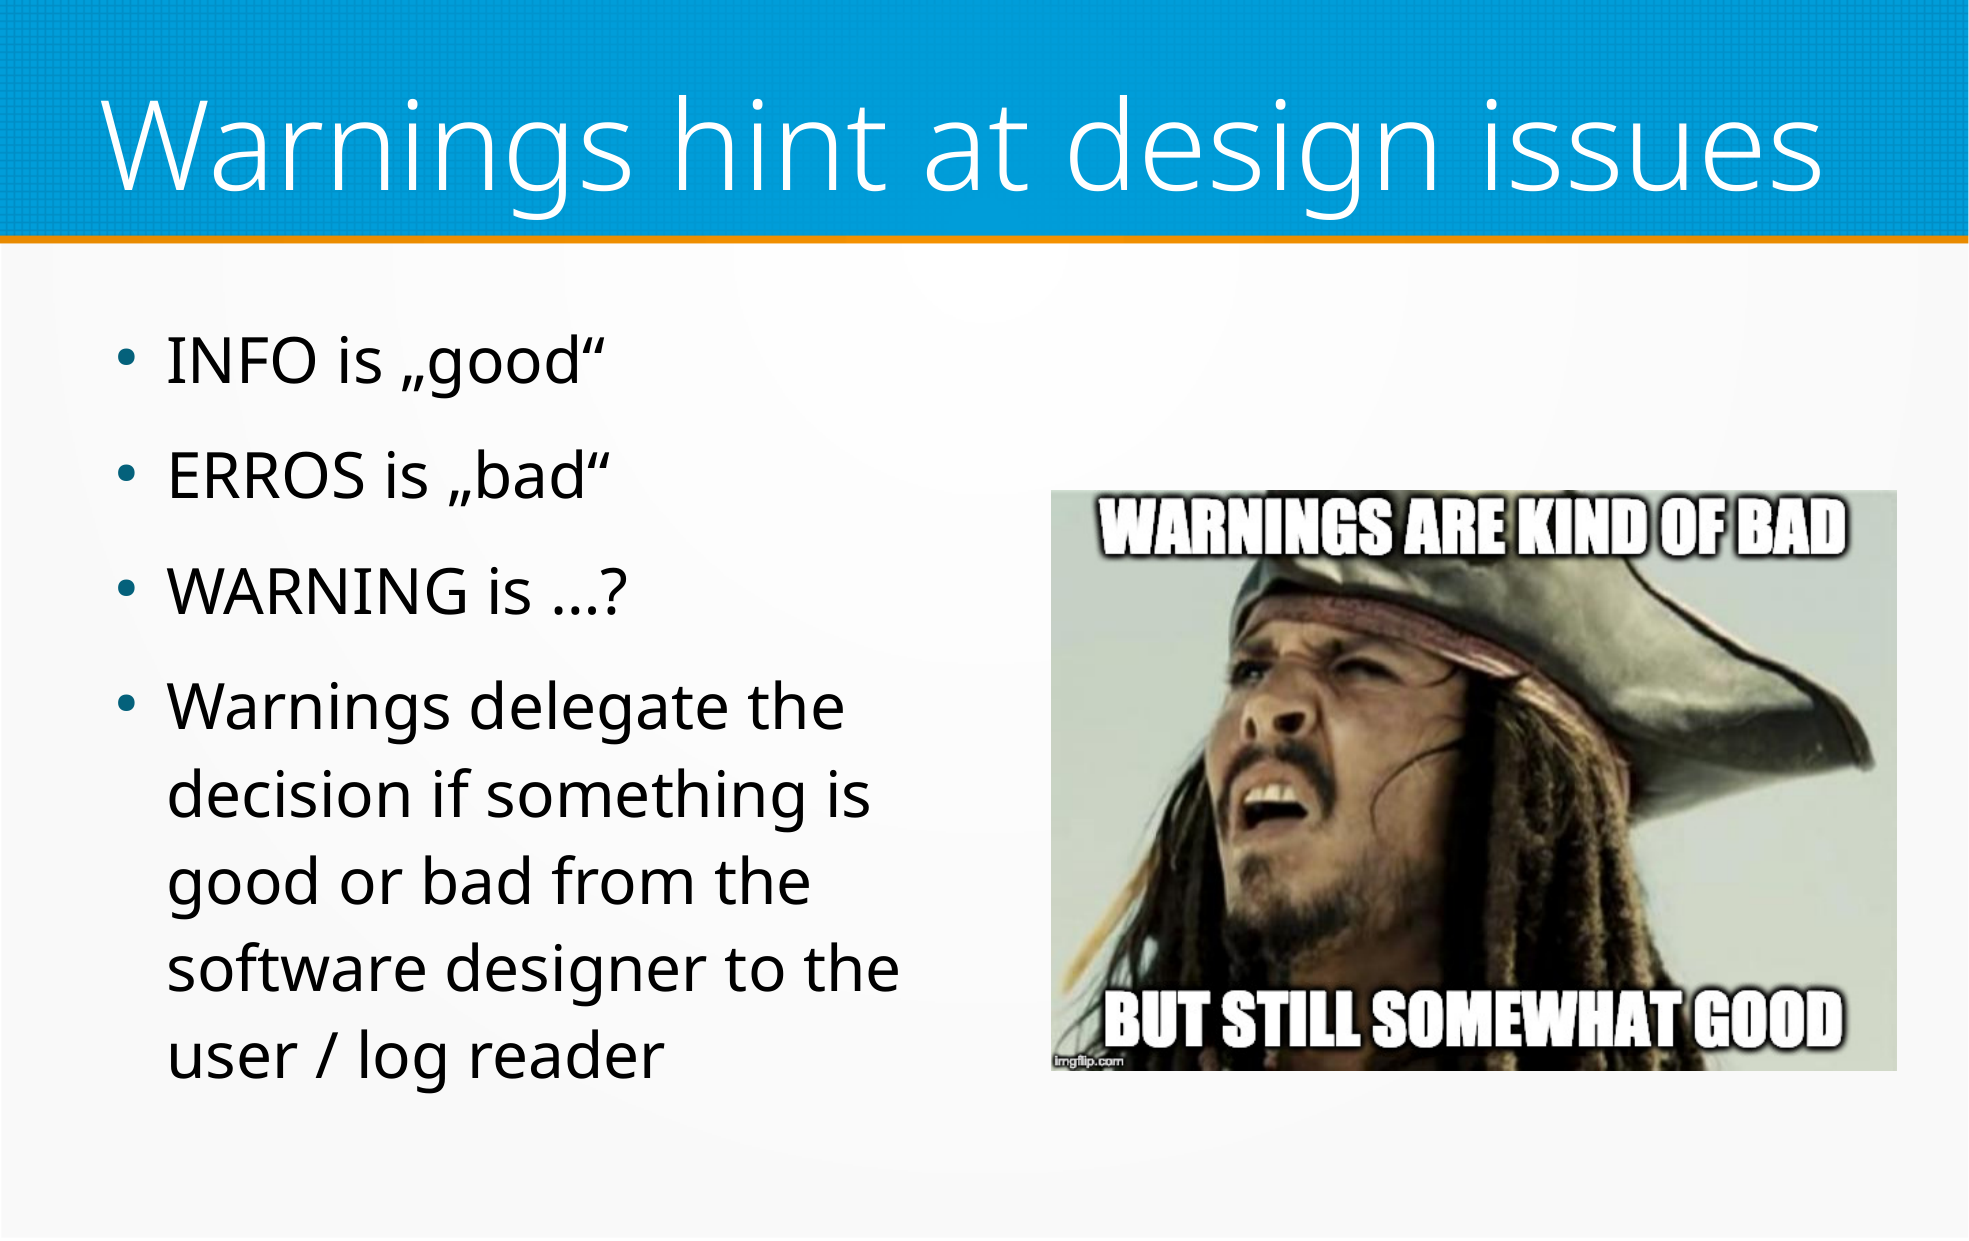

# Warnings hint at design issues
INFO is „good“
ERROS is „bad“
WARNING is …?
Warnings delegate the decision if something is good or bad from the software designer to the user / log reader